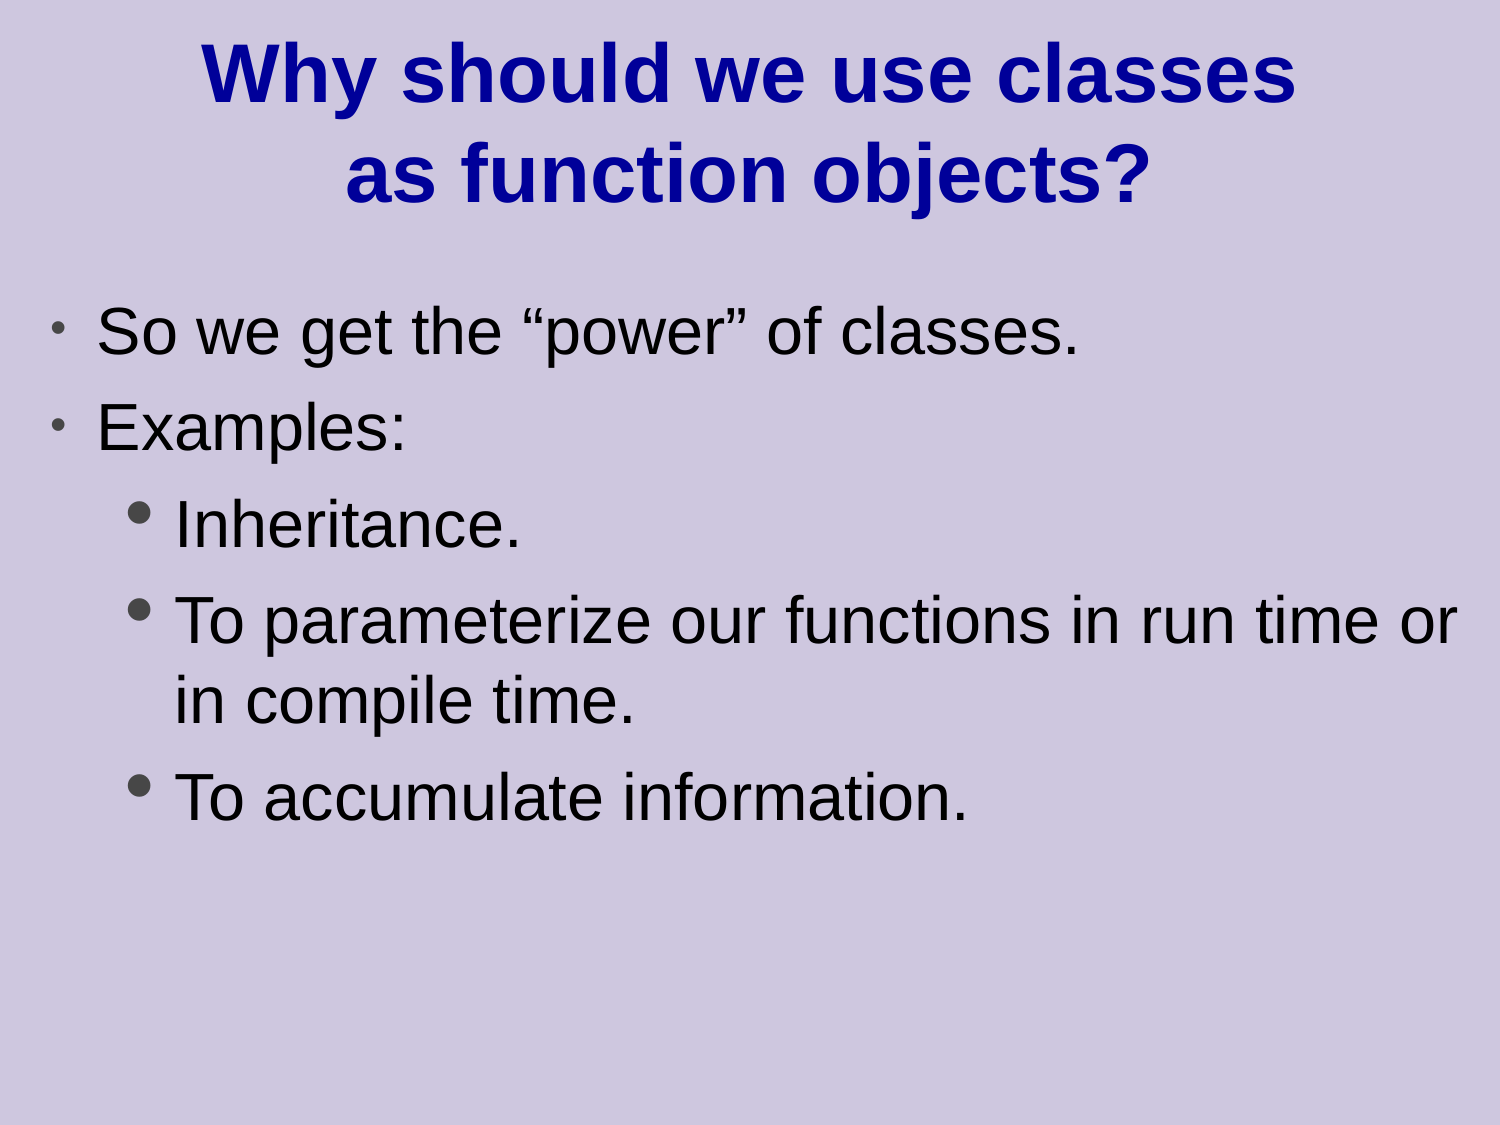

Why should we use classes
as function objects?
# So we get the “power” of classes.
Examples:
Inheritance.
To parameterize our functions in run time or in compile time.
To accumulate information.